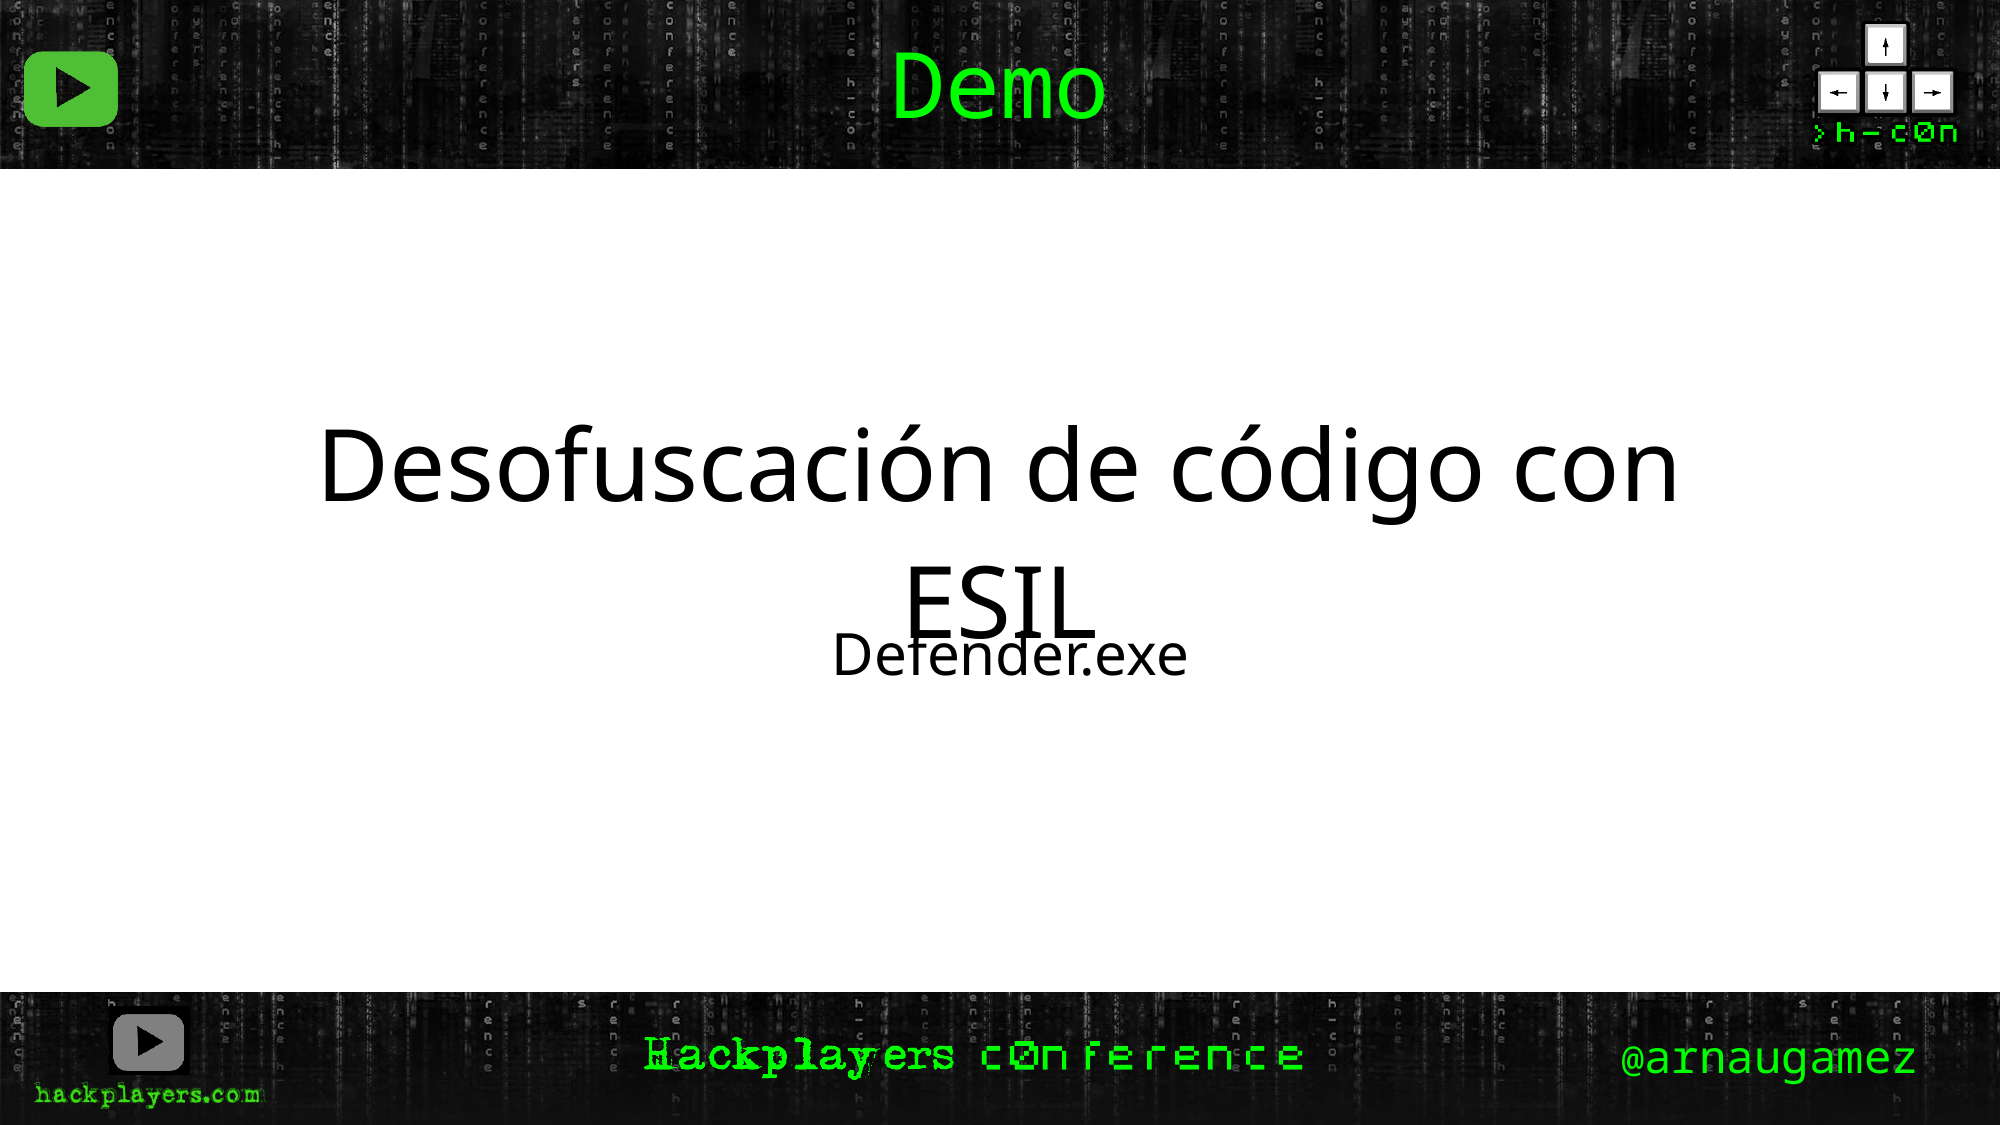

# Demo
Desofuscación de código con ESIL
Defender.exe